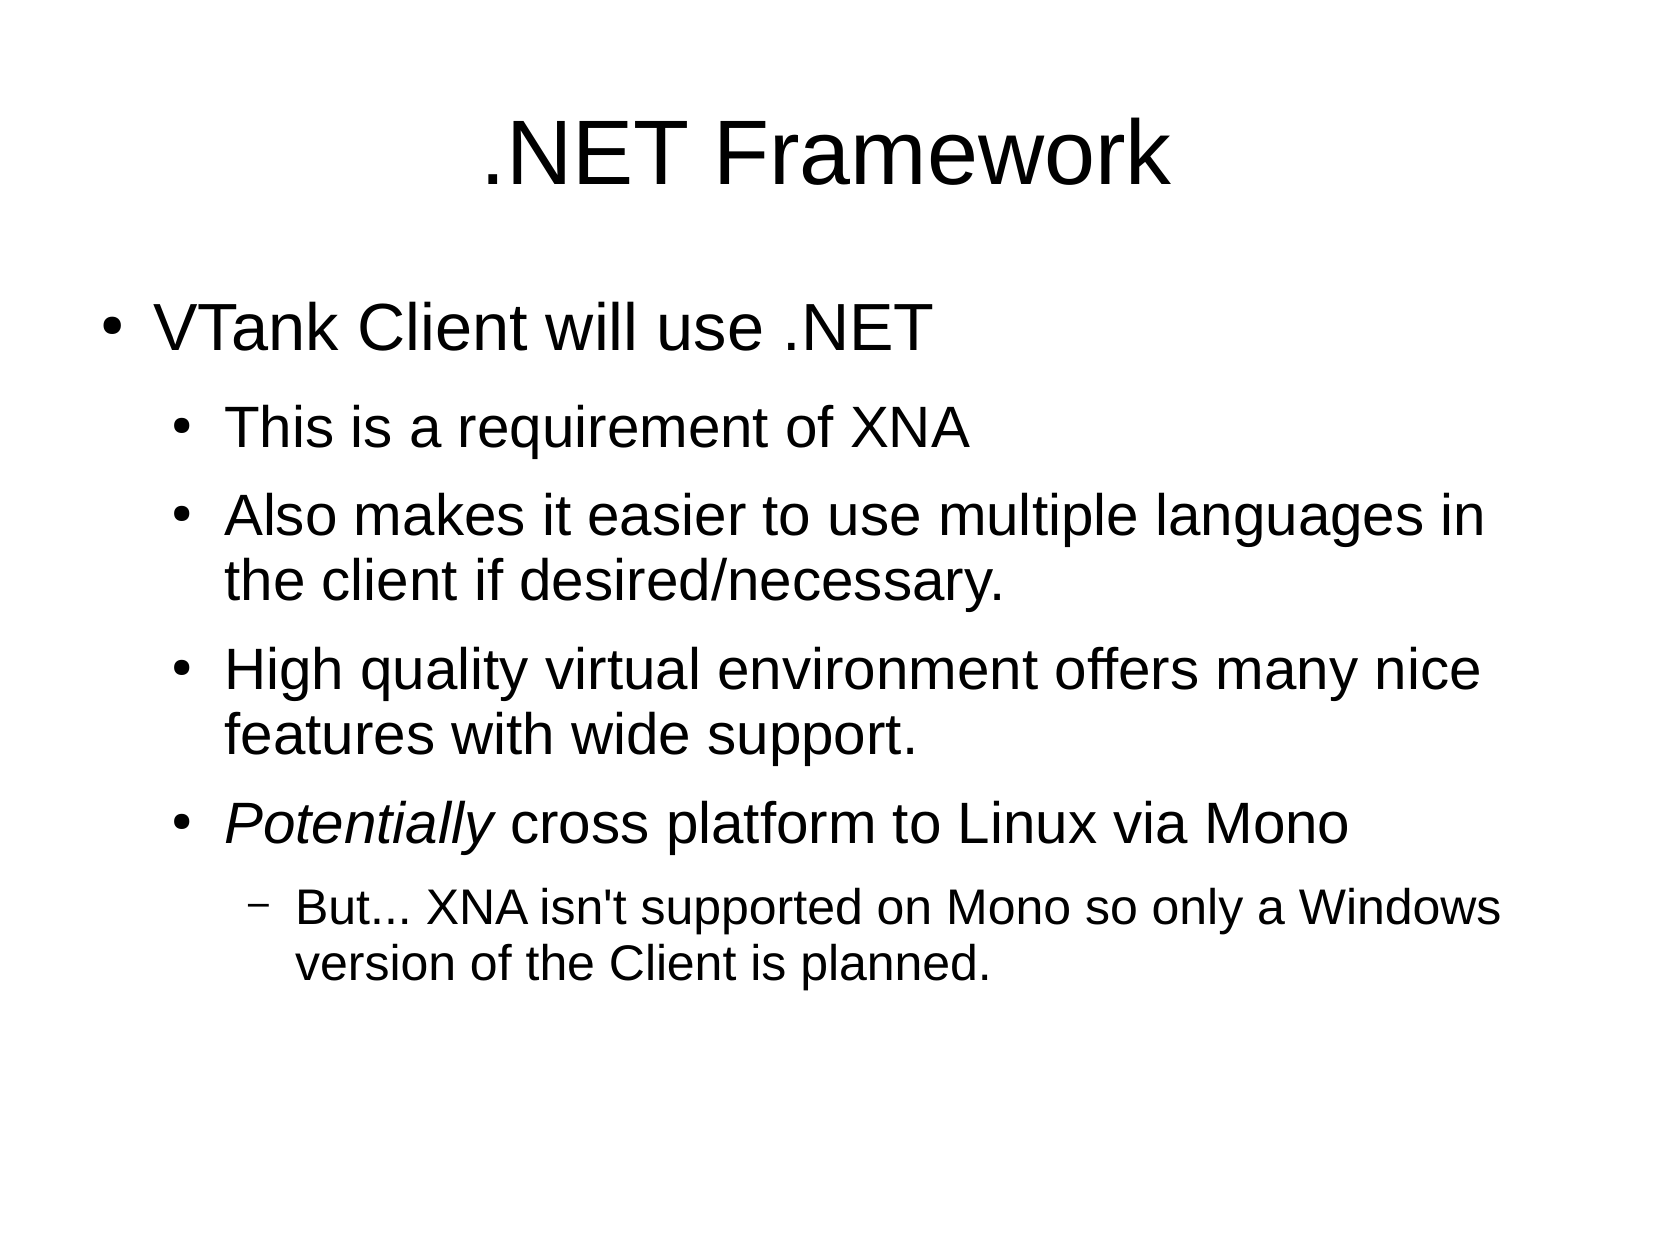

# .NET Framework
VTank Client will use .NET
This is a requirement of XNA
Also makes it easier to use multiple languages in the client if desired/necessary.
High quality virtual environment offers many nice features with wide support.
Potentially cross platform to Linux via Mono
But... XNA isn't supported on Mono so only a Windows version of the Client is planned.